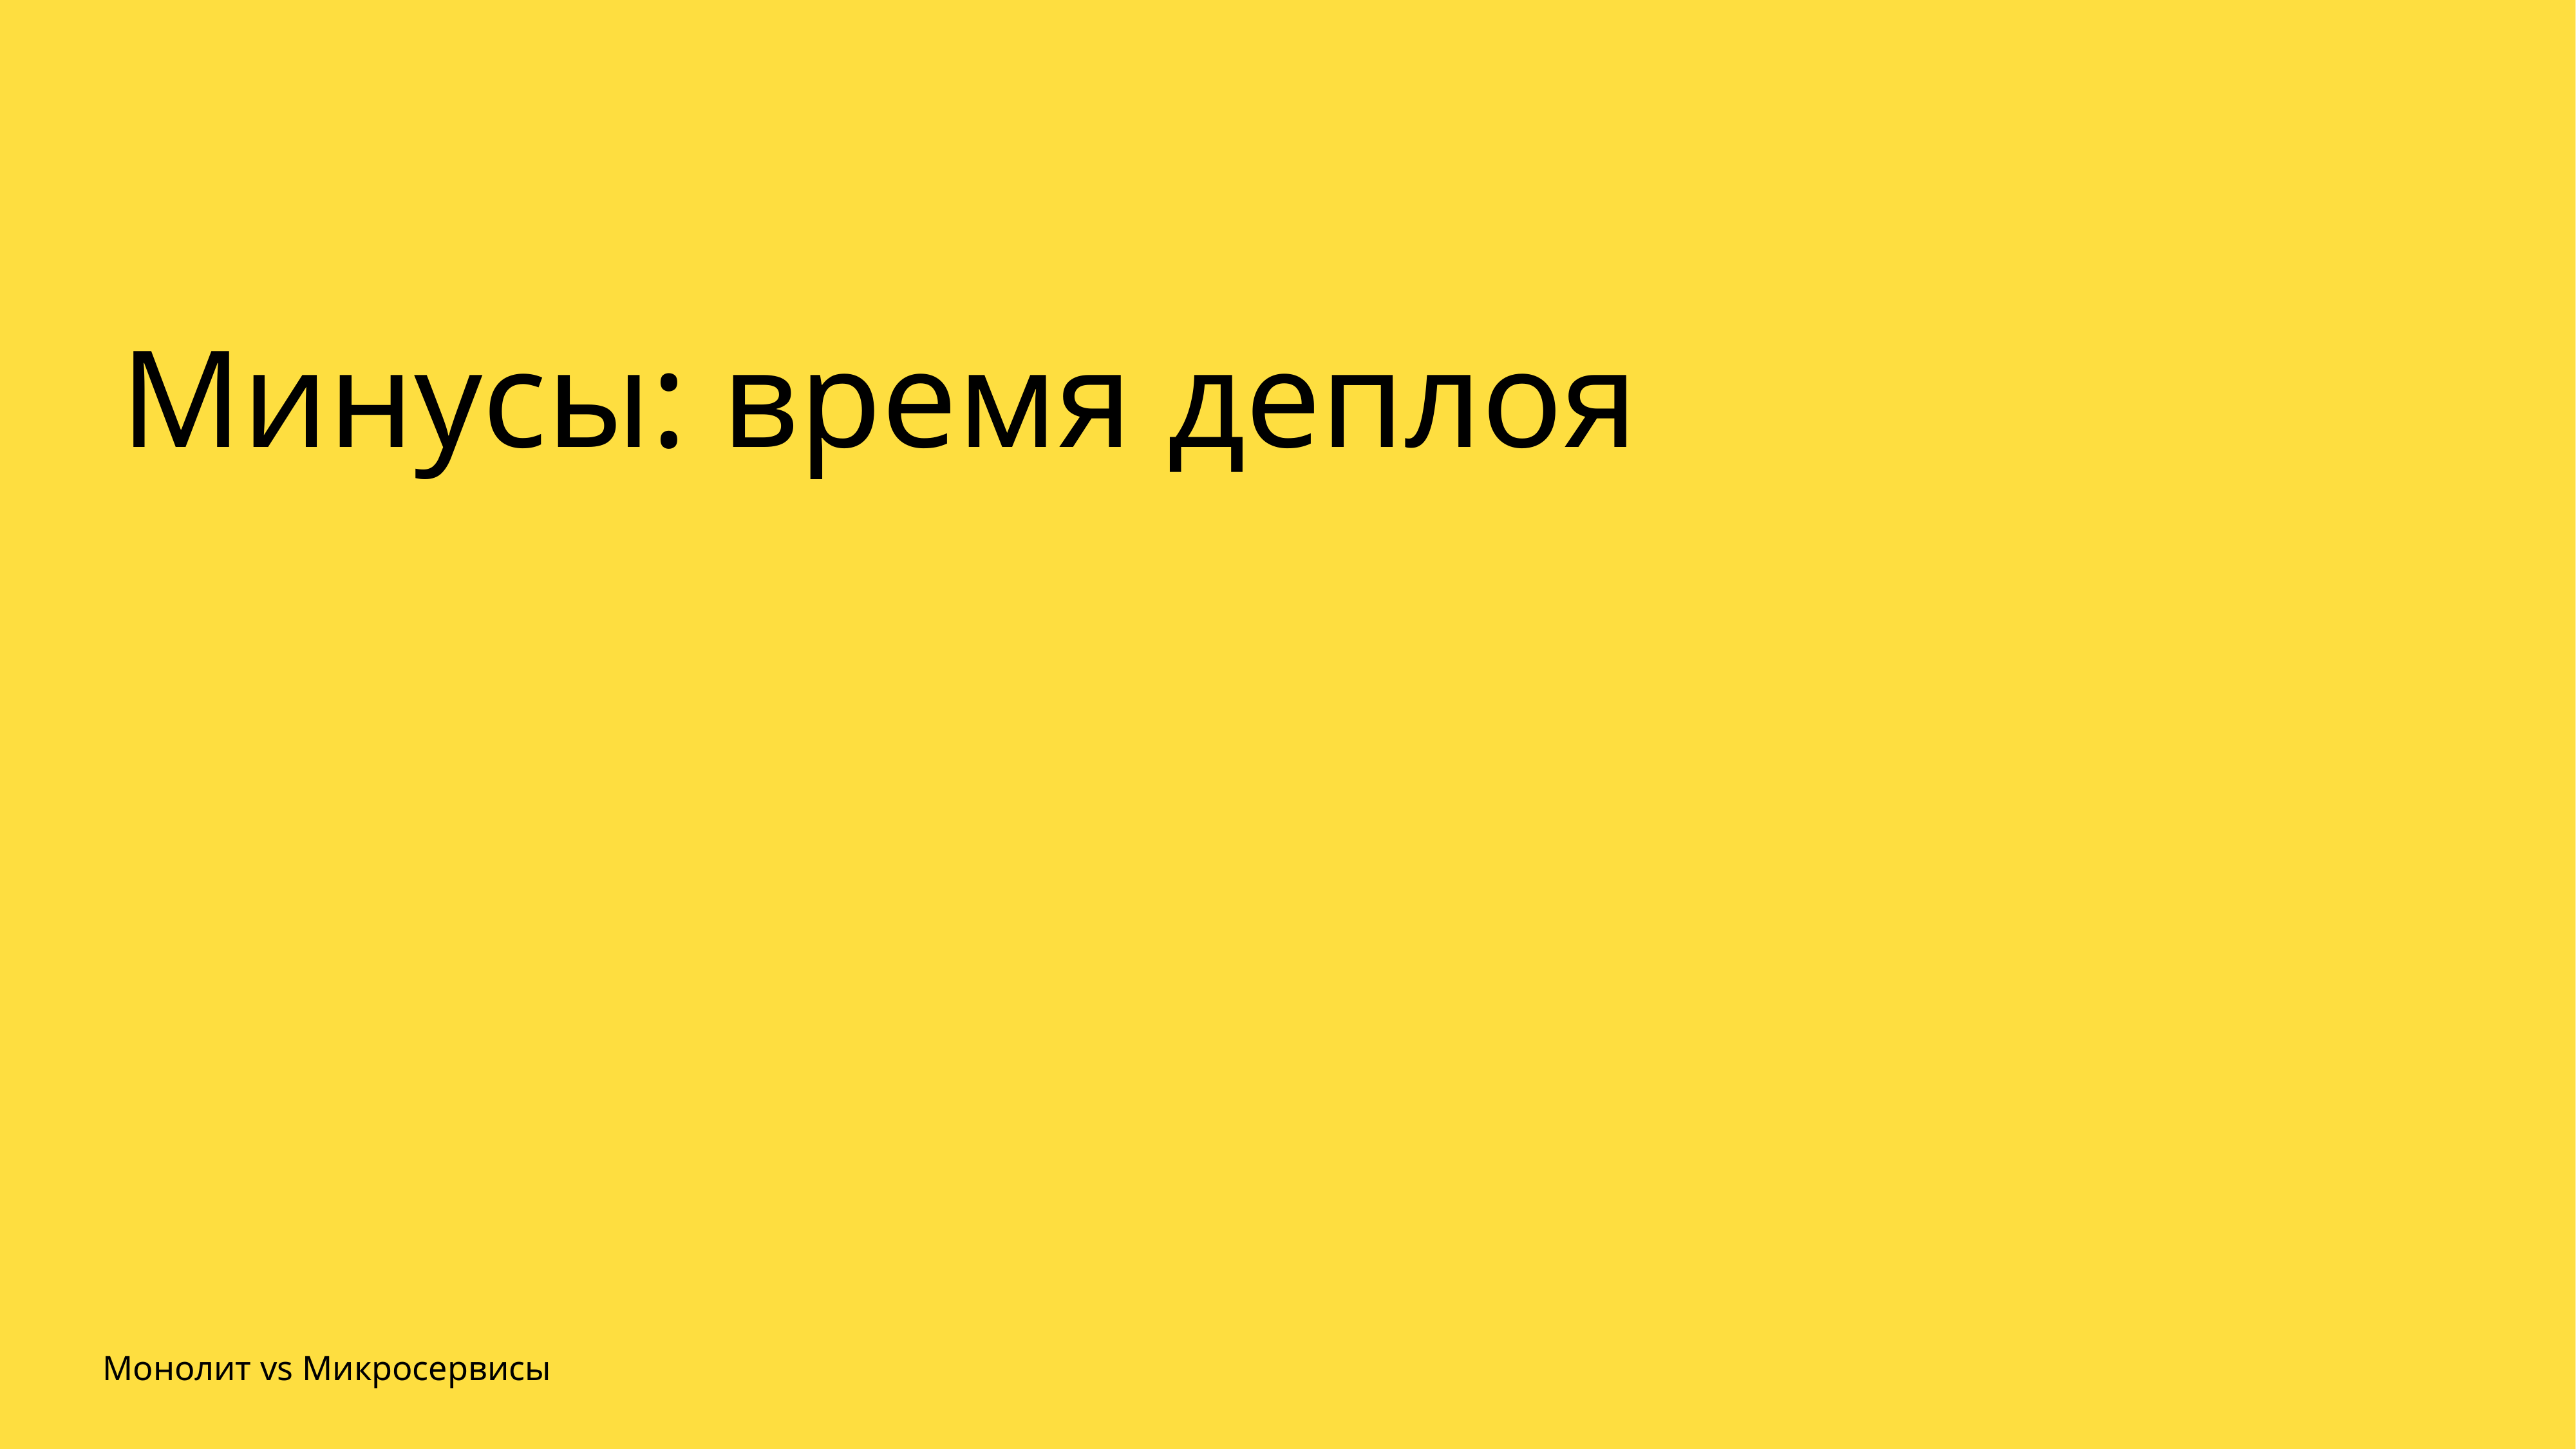

# Минусы: время деплоя
Монолит vs Микросервисы